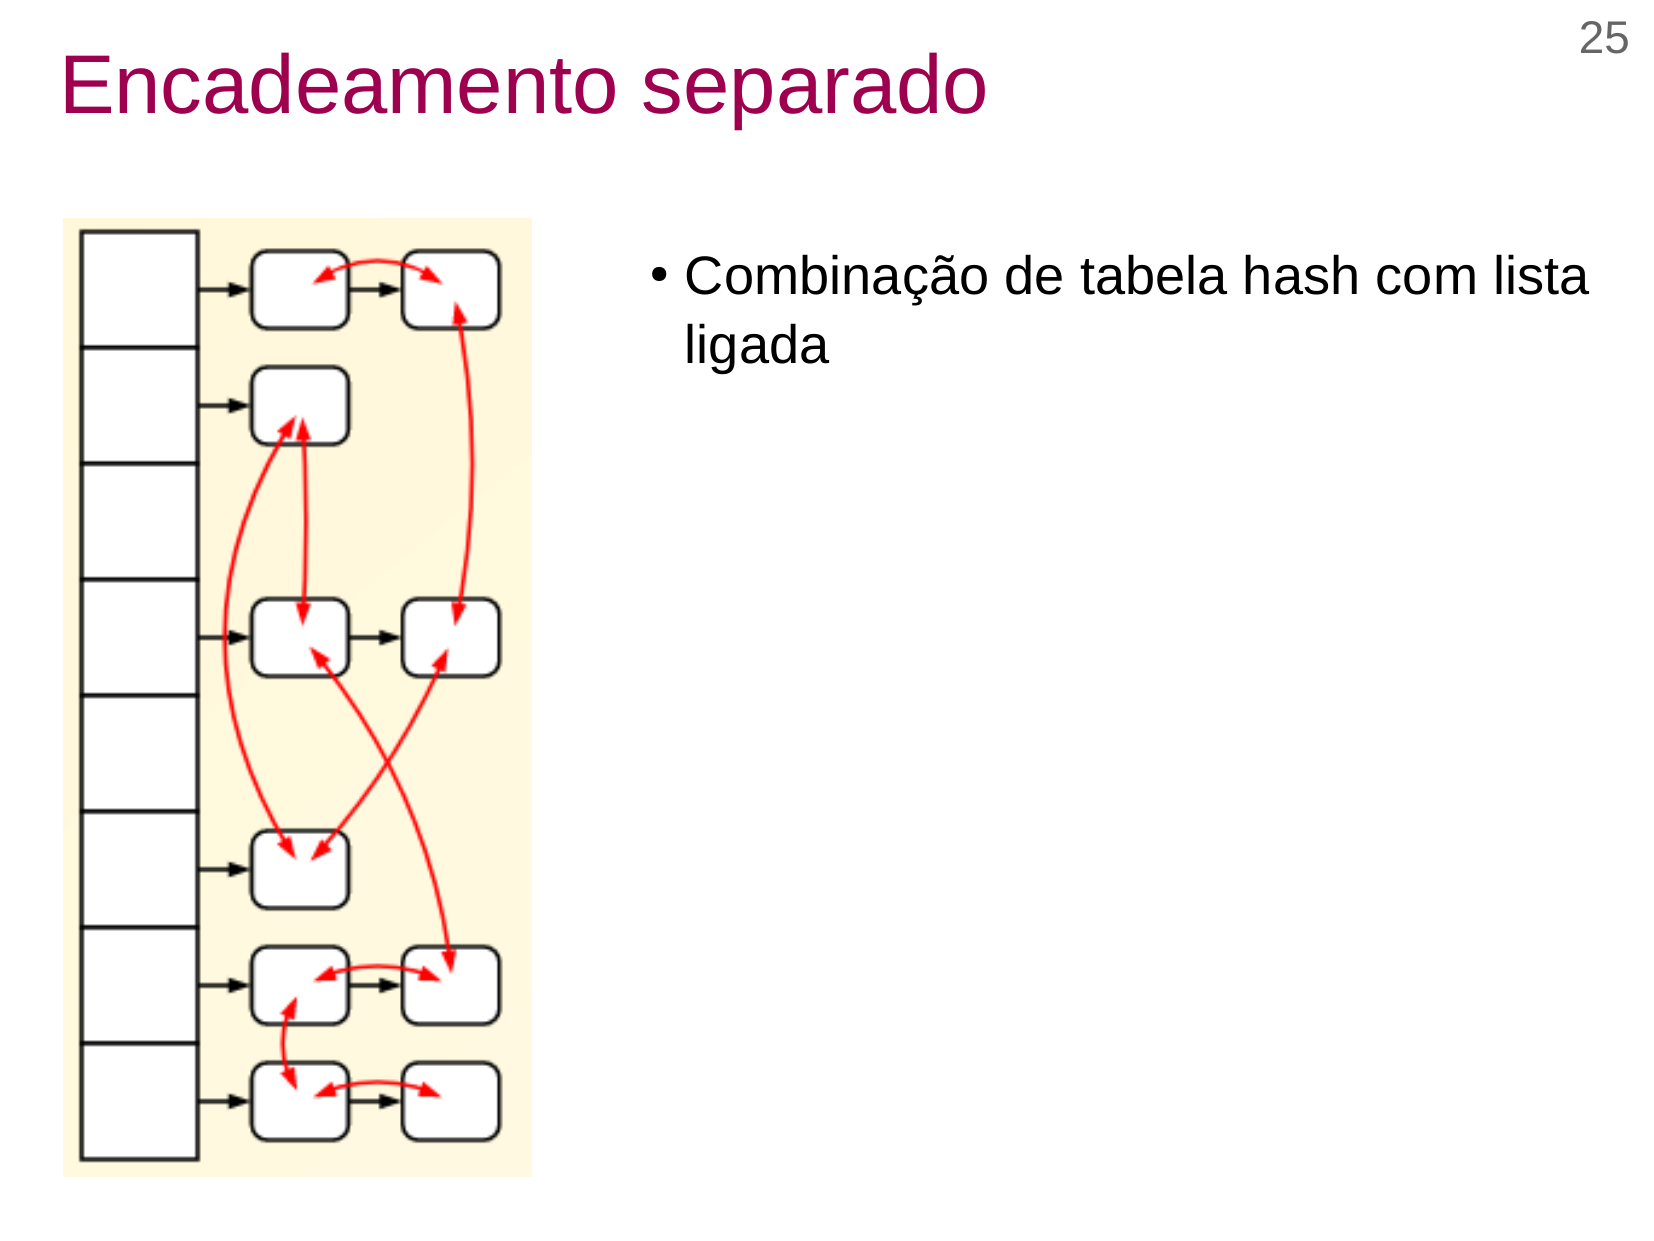

25
# Encadeamento separado
Combinação de tabela hash com lista ligada